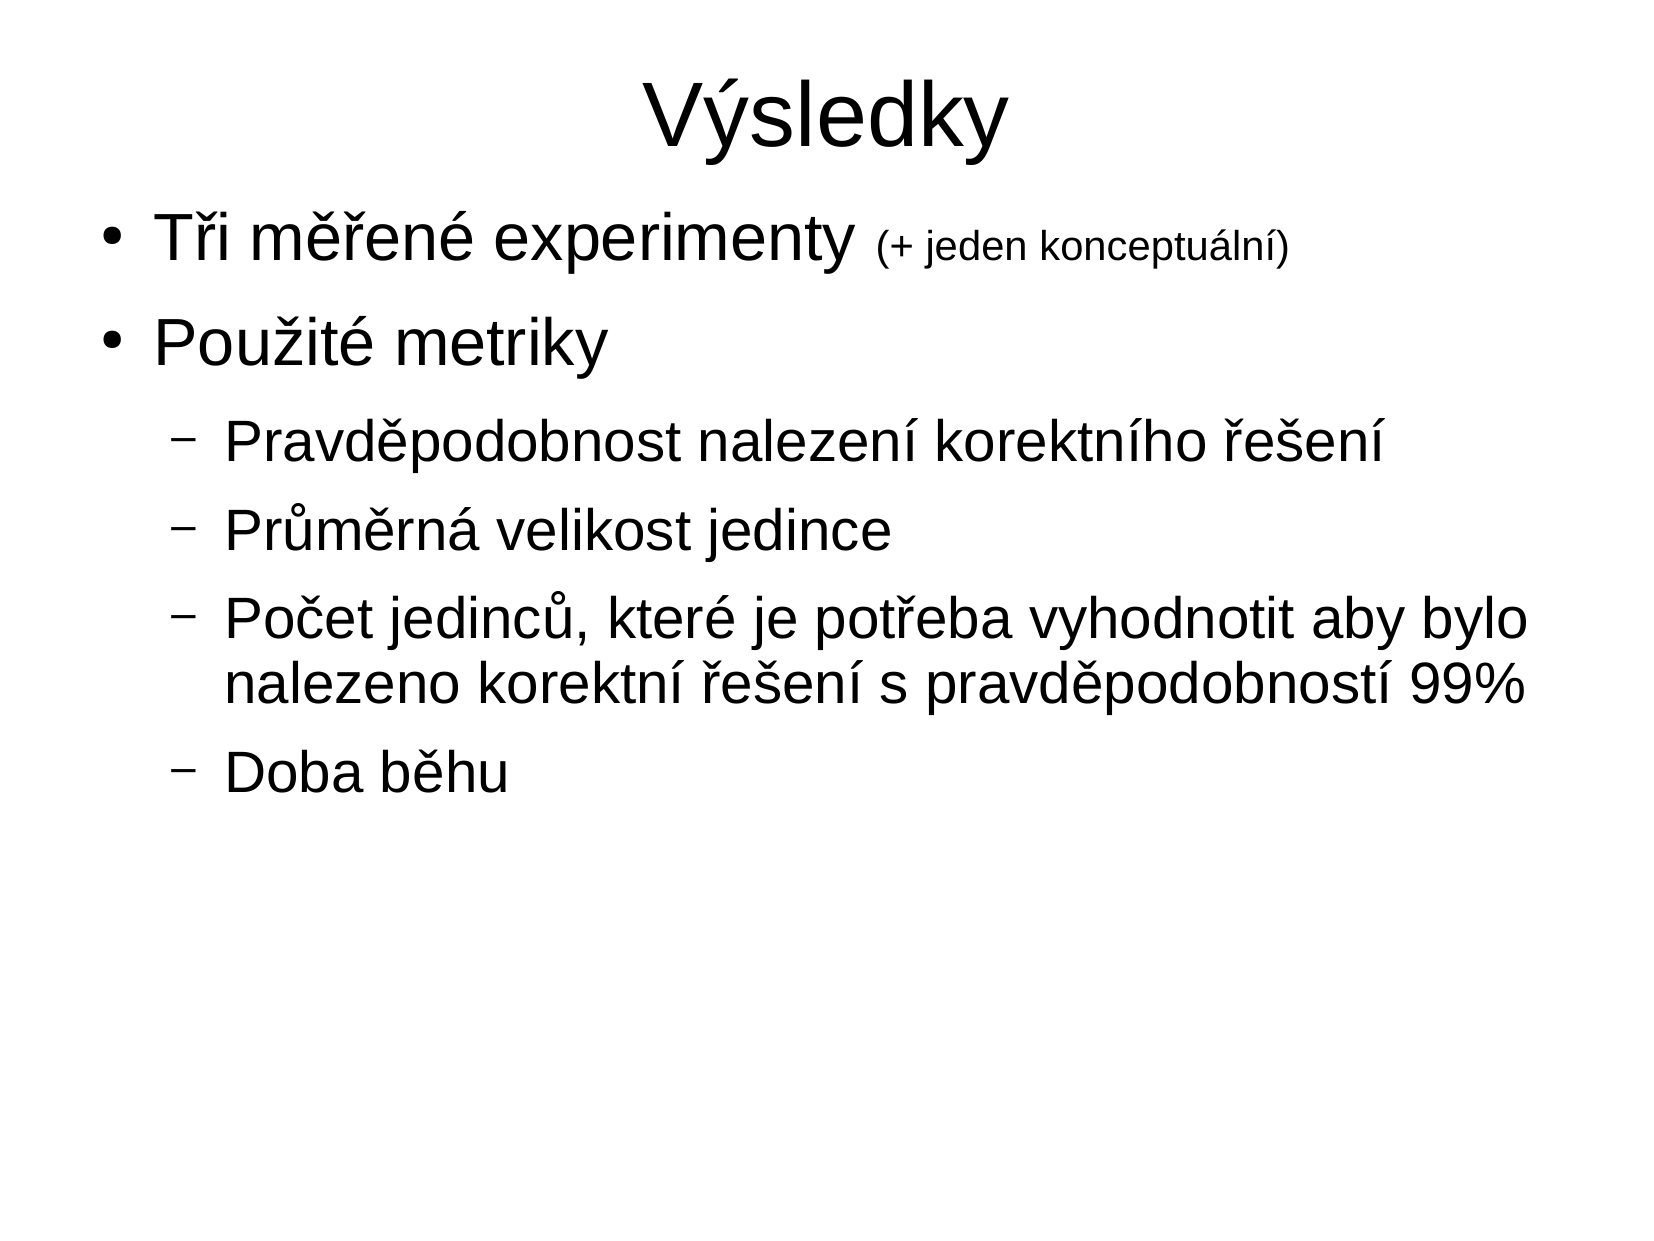

# Výsledky
Tři měřené experimenty (+ jeden konceptuální)
Použité metriky
Pravděpodobnost nalezení korektního řešení
Průměrná velikost jedince
Počet jedinců, které je potřeba vyhodnotit aby bylo nalezeno korektní řešení s pravděpodobností 99%
Doba běhu